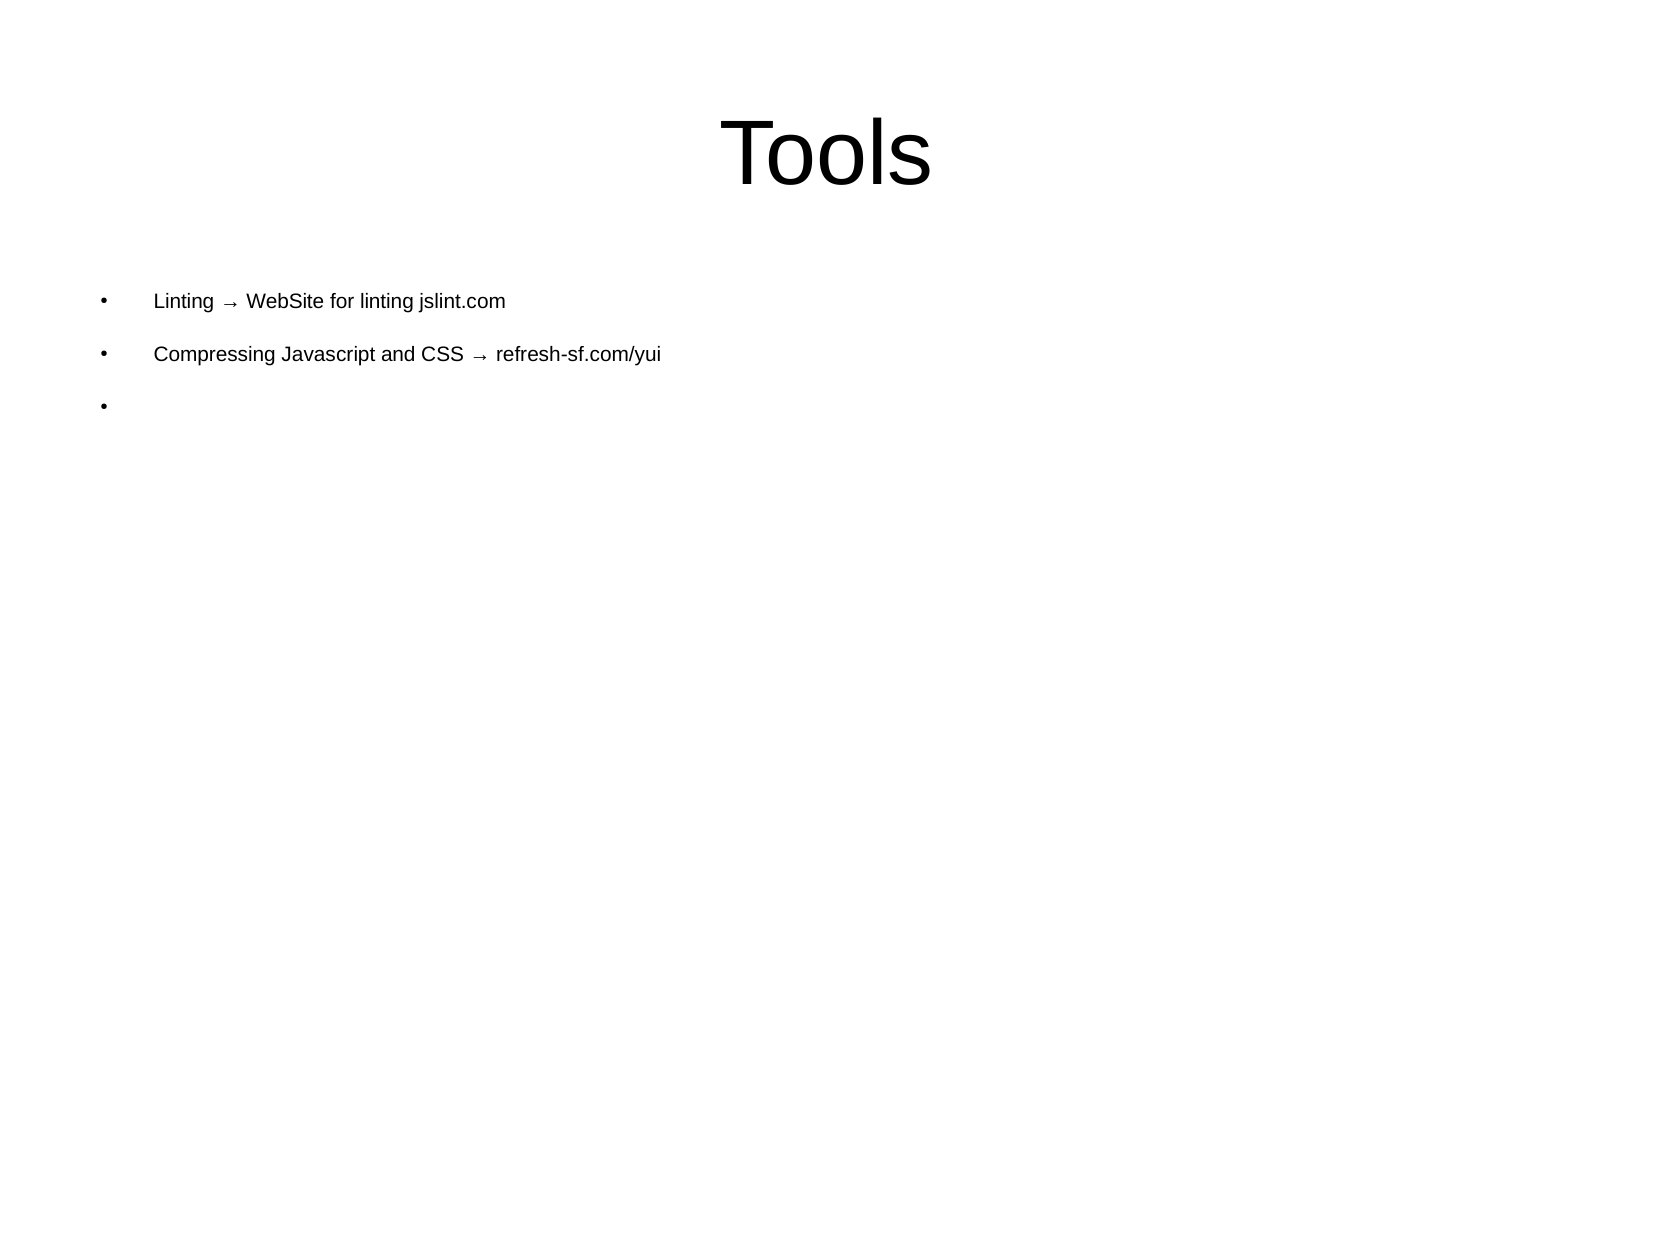

# Tools
Linting → WebSite for linting jslint.com
Compressing Javascript and CSS → refresh-sf.com/yui